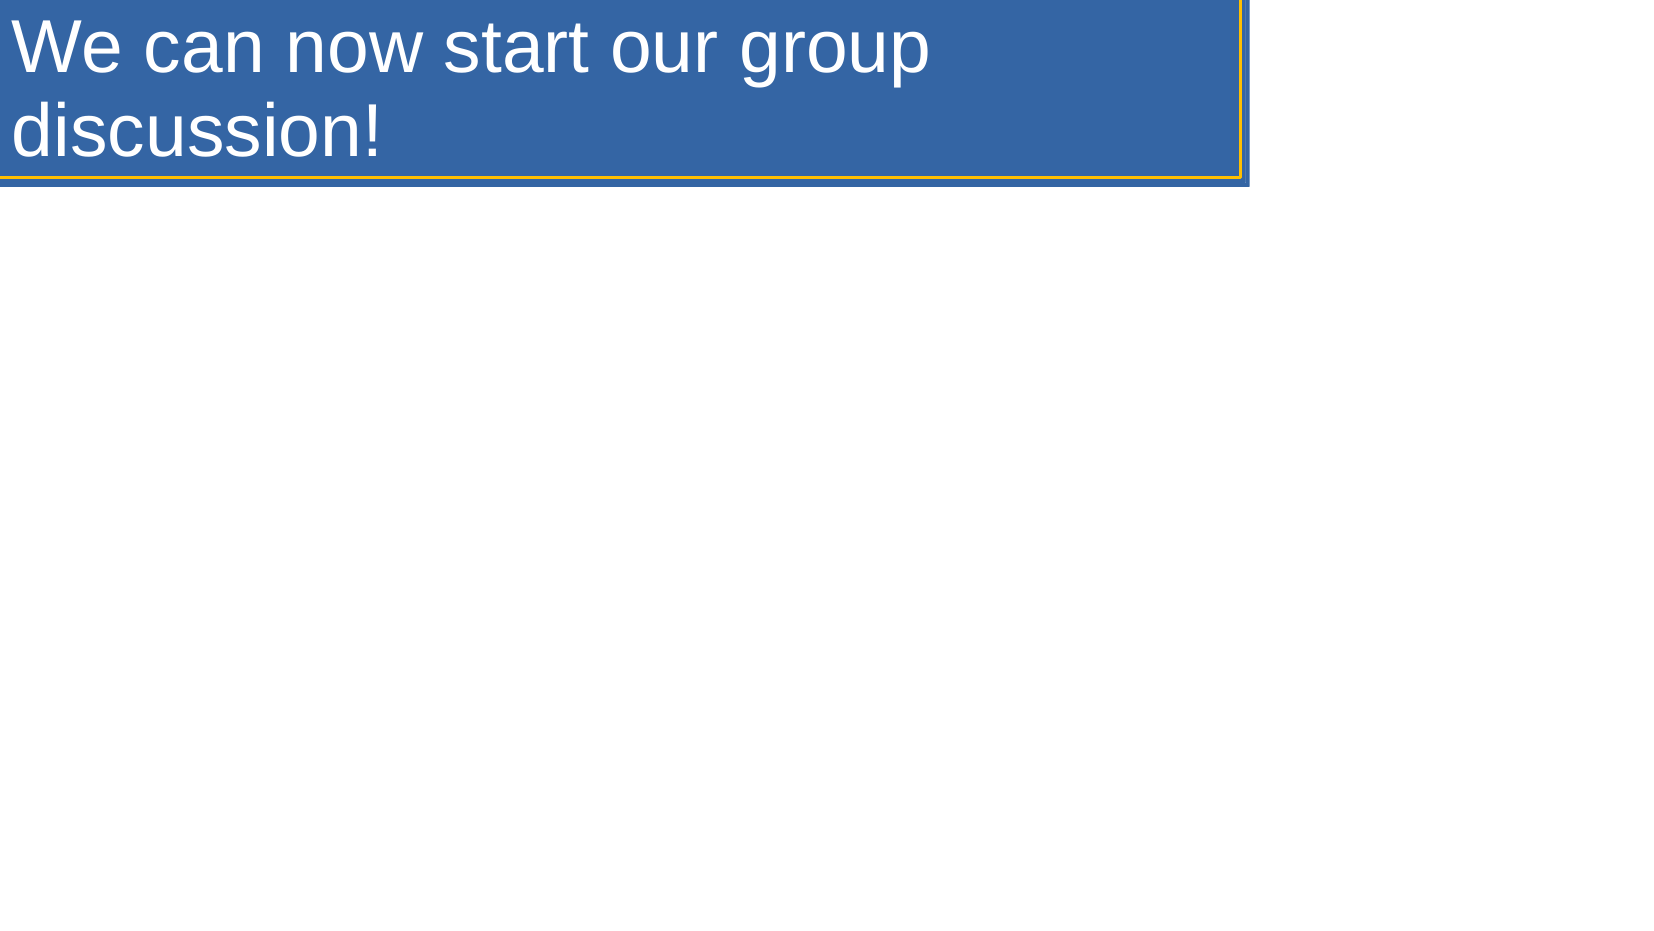

# We can now start our group discussion!